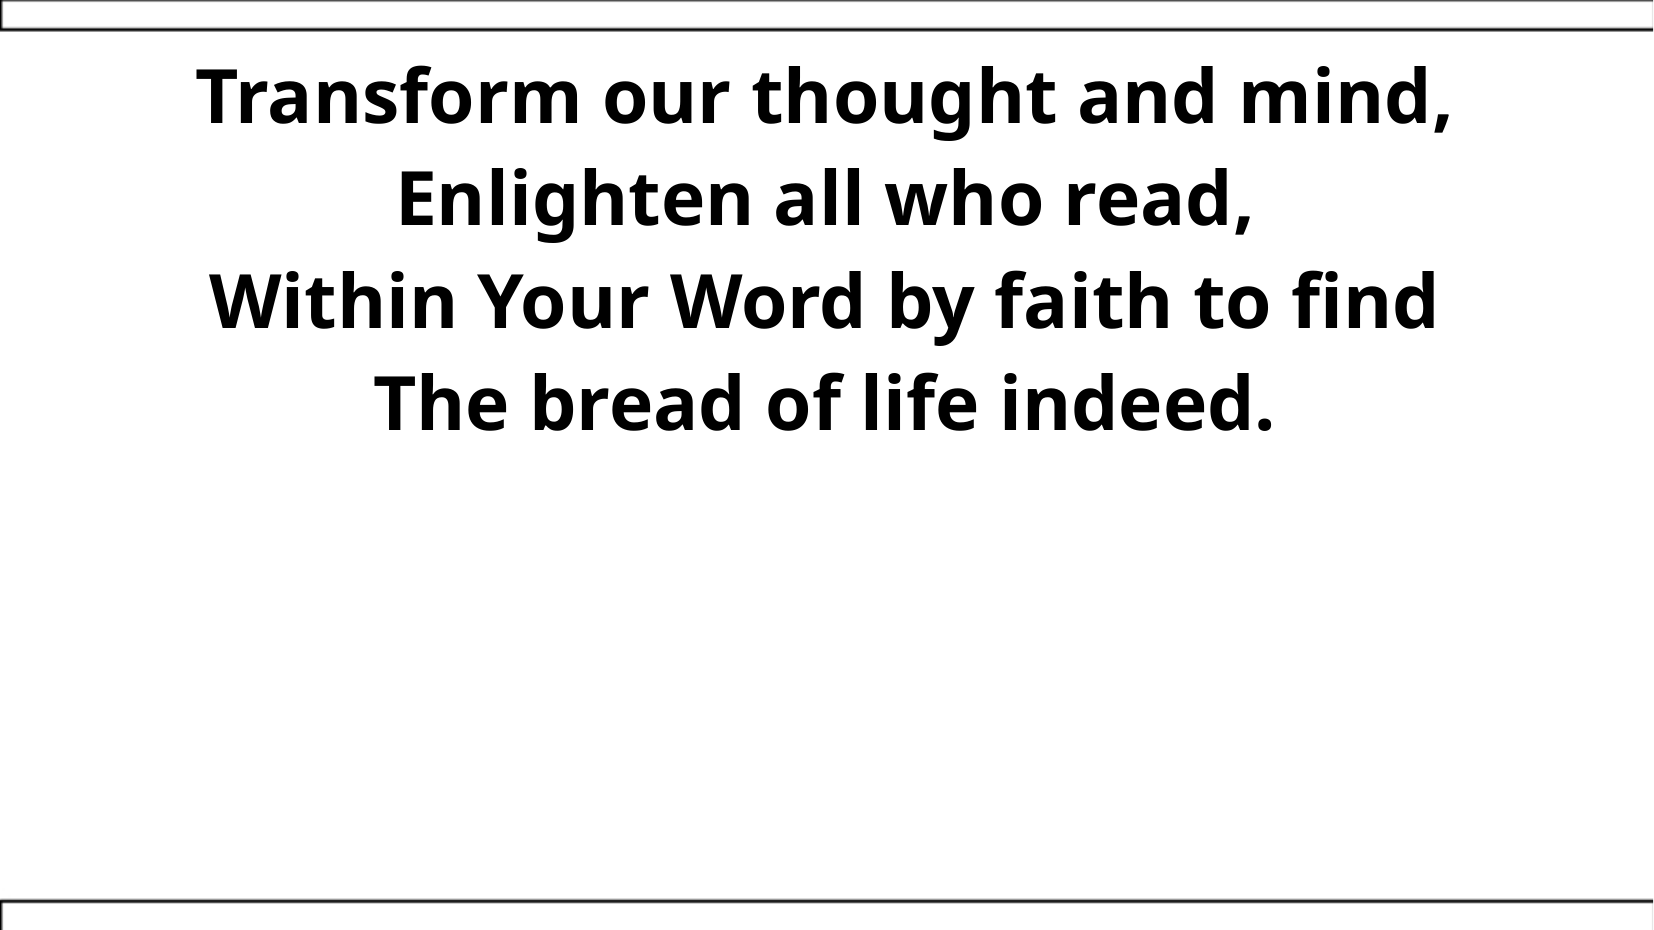

Transform our thought and mind,
Enlighten all who read,
Within Your Word by faith to find
The bread of life indeed.